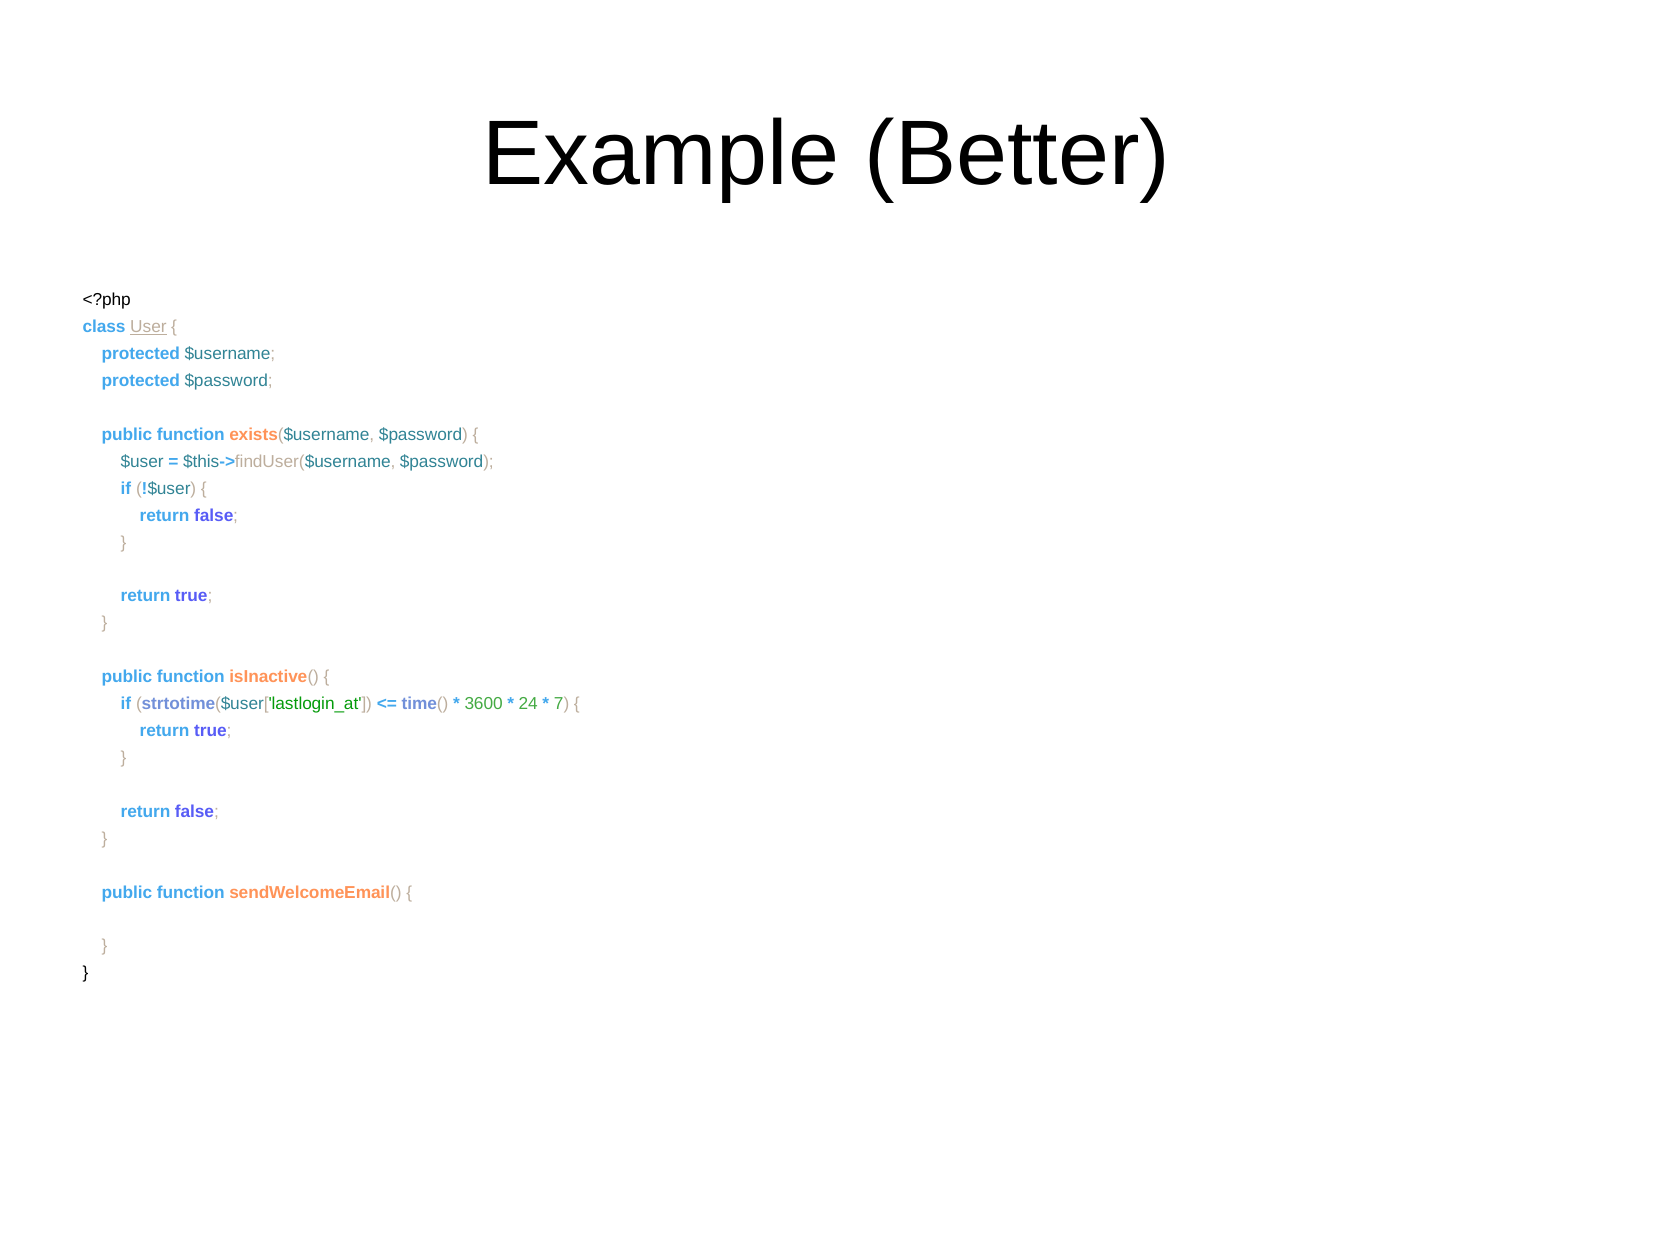

# Example (Better)
<?php
class User {
 protected $username;
 protected $password;
 public function exists($username, $password) {
 $user = $this->findUser($username, $password);
 if (!$user) {
 return false;
 }
 return true;
 }
 public function isInactive() {
 if (strtotime($user['lastlogin_at']) <= time() * 3600 * 24 * 7) {
 return true;
 }
 return false;
 }
 public function sendWelcomeEmail() {
 }
}